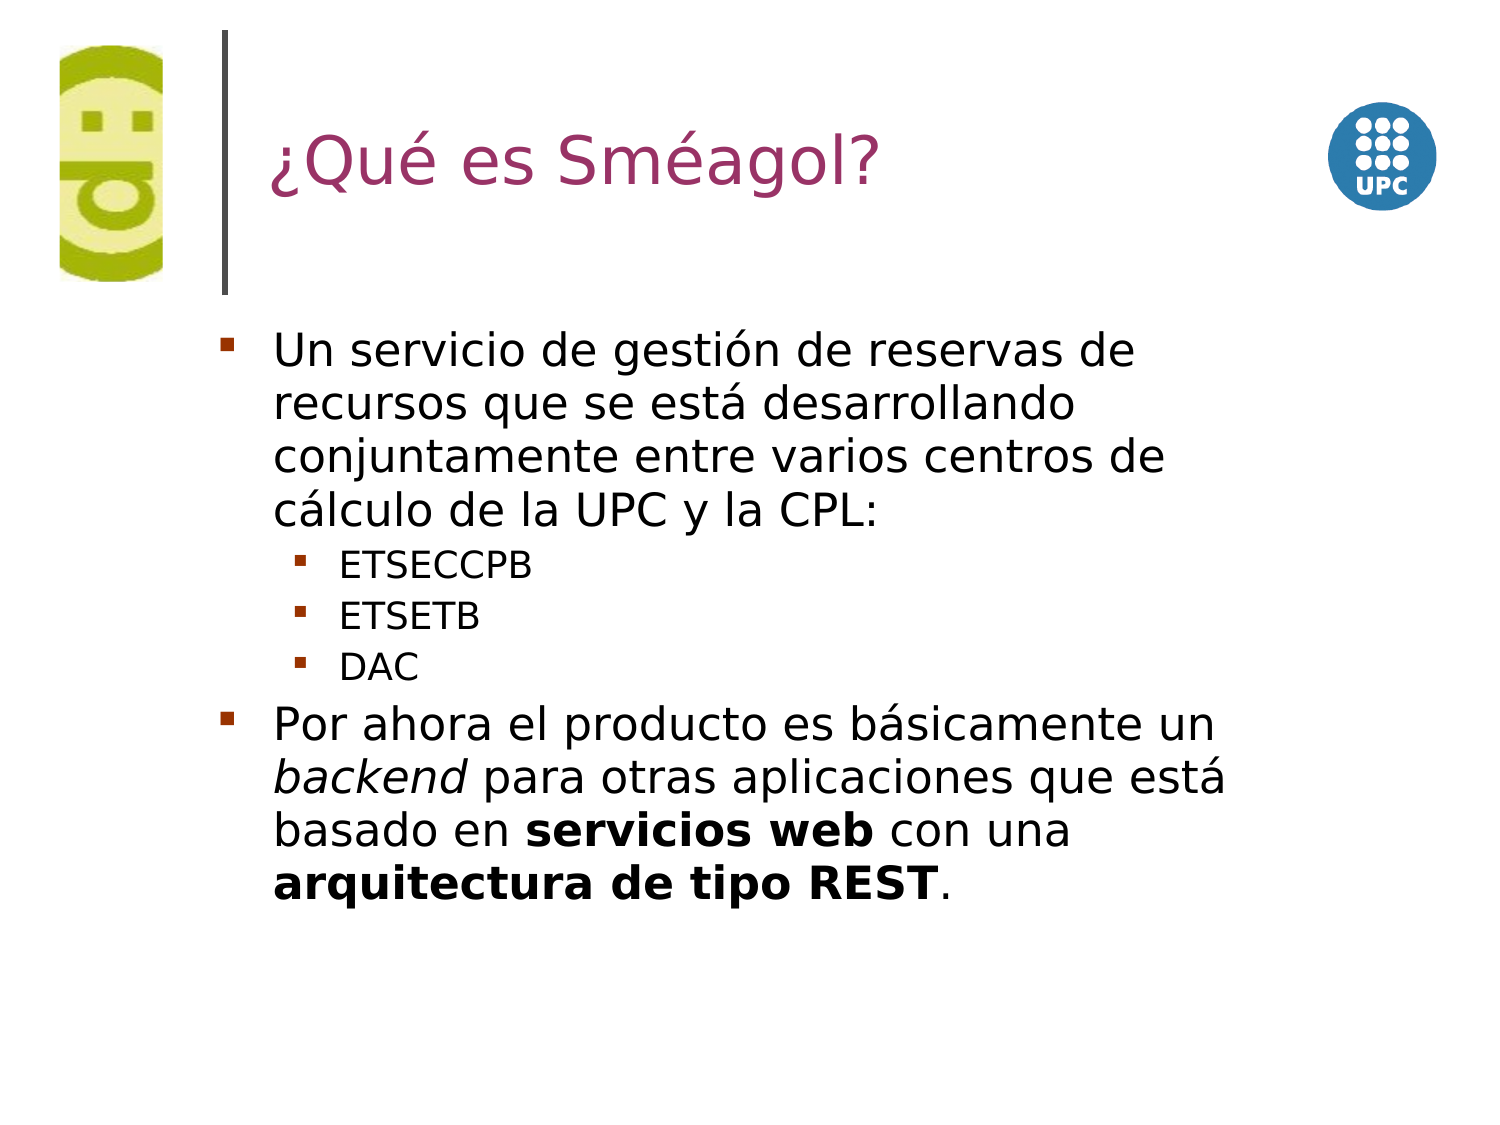

# ¿Qué es Sméagol?
Un servicio de gestión de reservas de recursos que se está desarrollando conjuntamente entre varios centros de cálculo de la UPC y la CPL:
ETSECCPB
ETSETB
DAC
Por ahora el producto es básicamente un backend para otras aplicaciones que está basado en servicios web con una arquitectura de tipo REST.